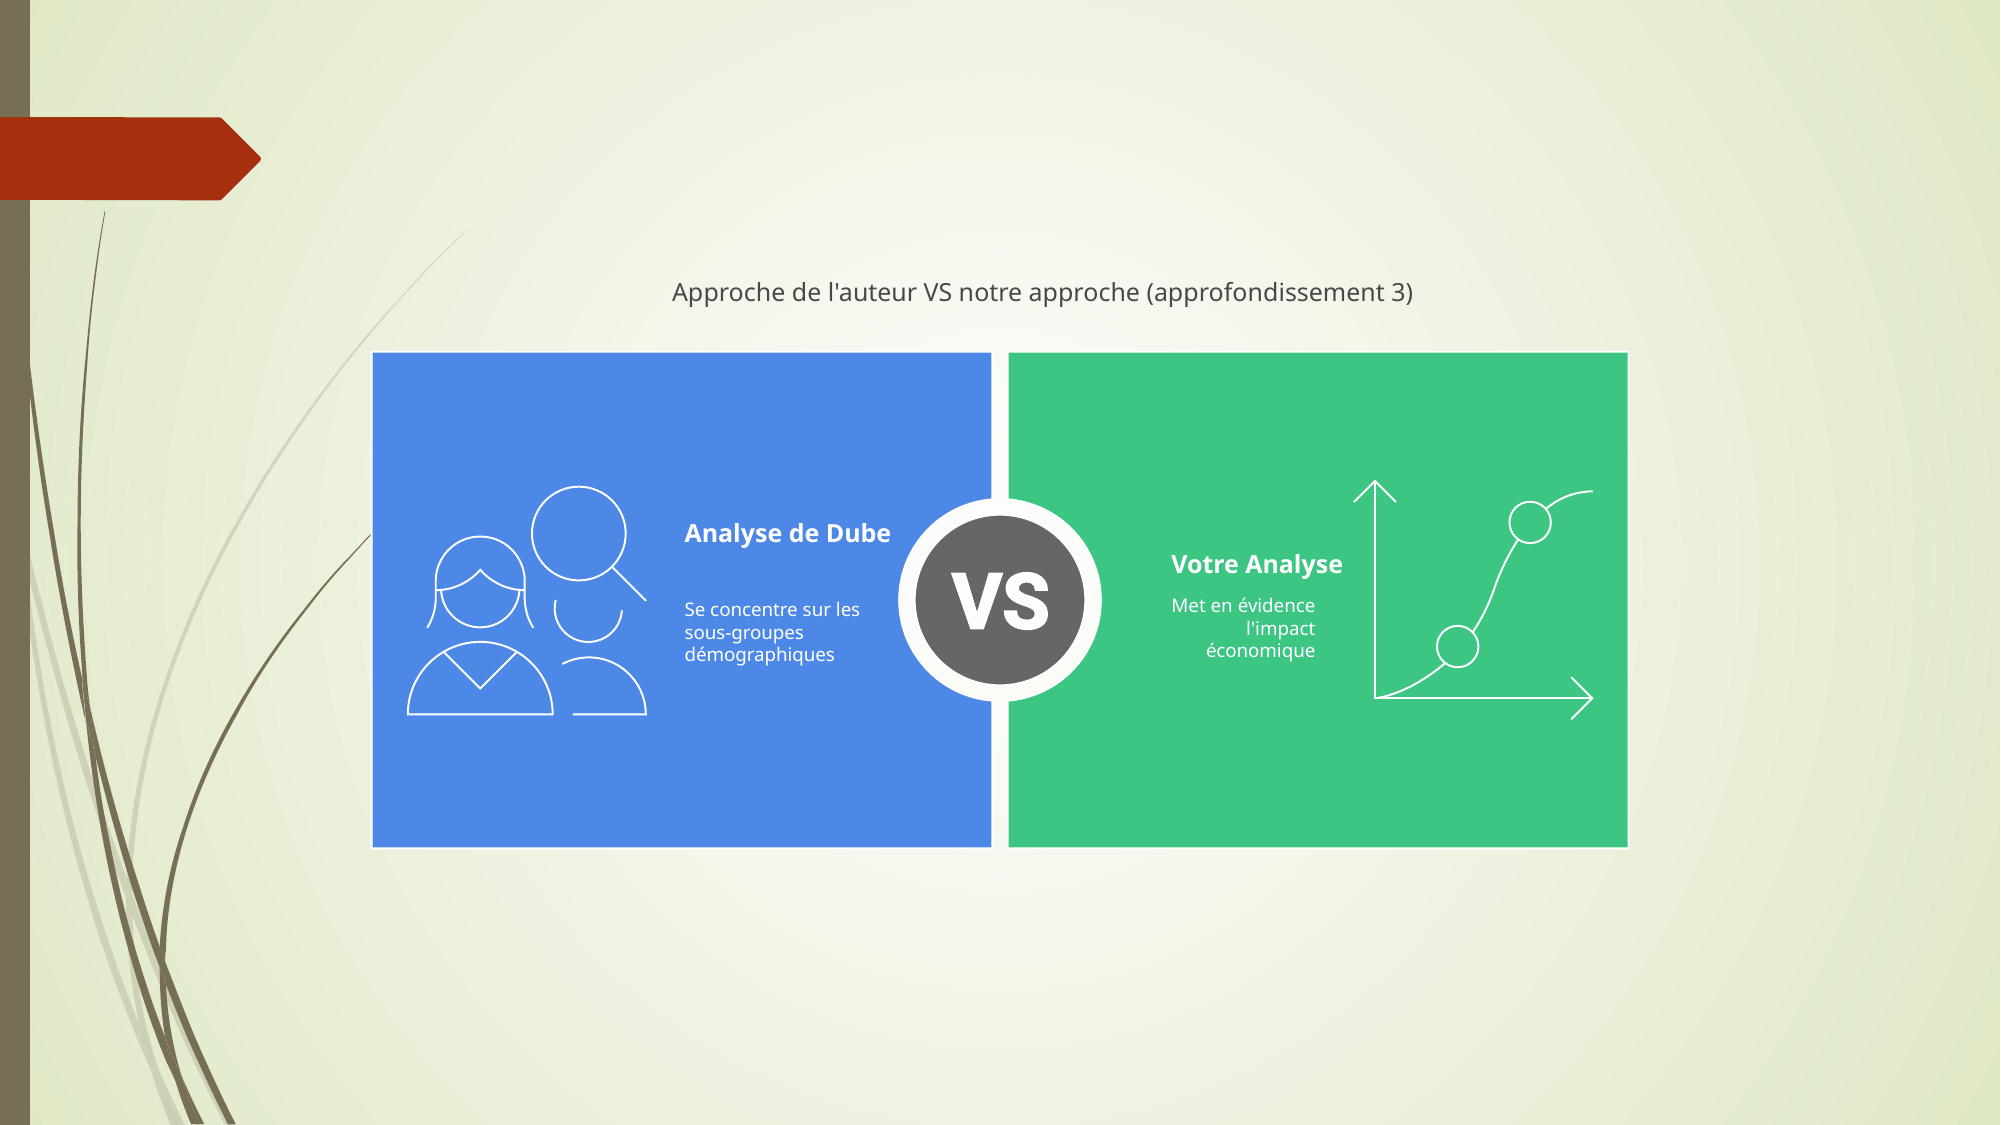

Approche de l'auteur VS notre approche (approfondissement 3)
Analyse de Dube
Votre Analyse
Met en évidence l'impact économique
Se concentre sur les sous-groupes démographiques